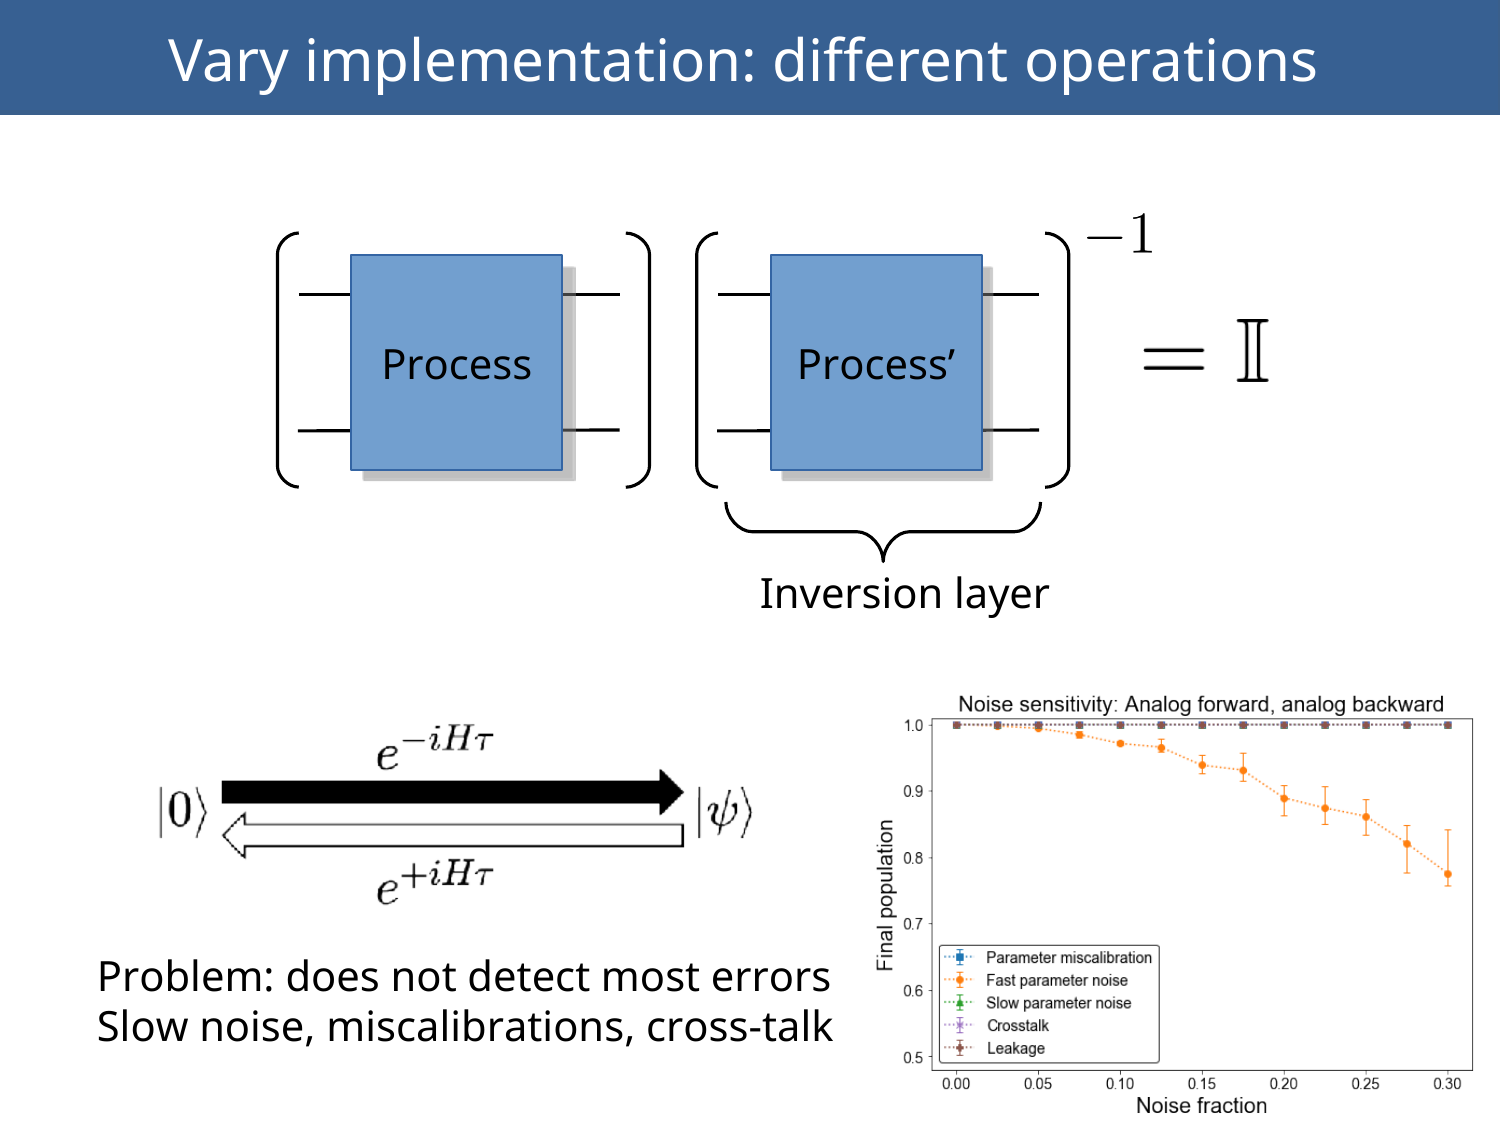

Vary implementation: different operations
Process
Process’
Inversion layer
Problem: does not detect most errors
Slow noise, miscalibrations, cross-talk